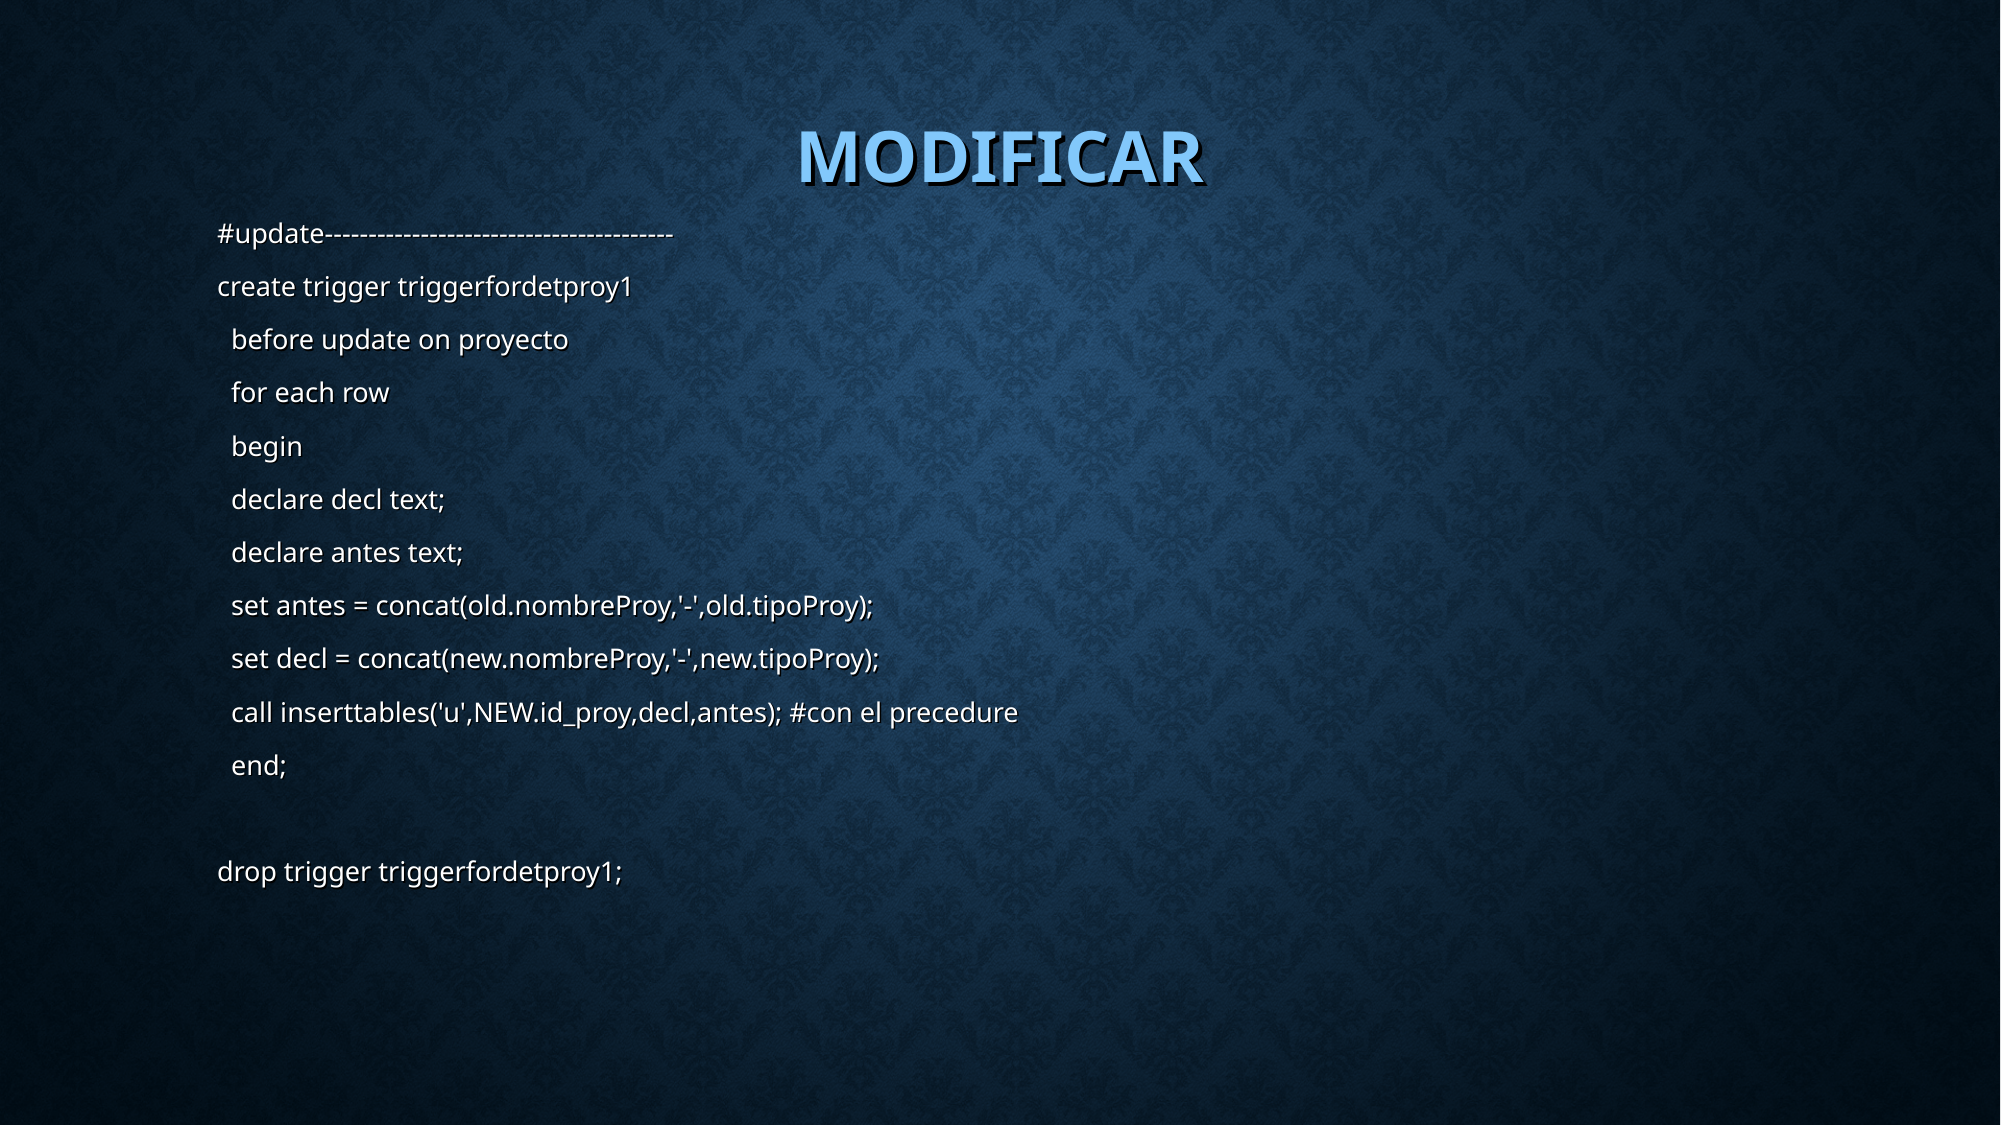

# MODIFICAR
#update----------------------------------------
create trigger triggerfordetproy1
 before update on proyecto
 for each row
 begin
 declare decl text;
 declare antes text;
 set antes = concat(old.nombreProy,'-',old.tipoProy);
 set decl = concat(new.nombreProy,'-',new.tipoProy);
 call inserttables('u',NEW.id_proy,decl,antes); #con el precedure
 end;
drop trigger triggerfordetproy1;